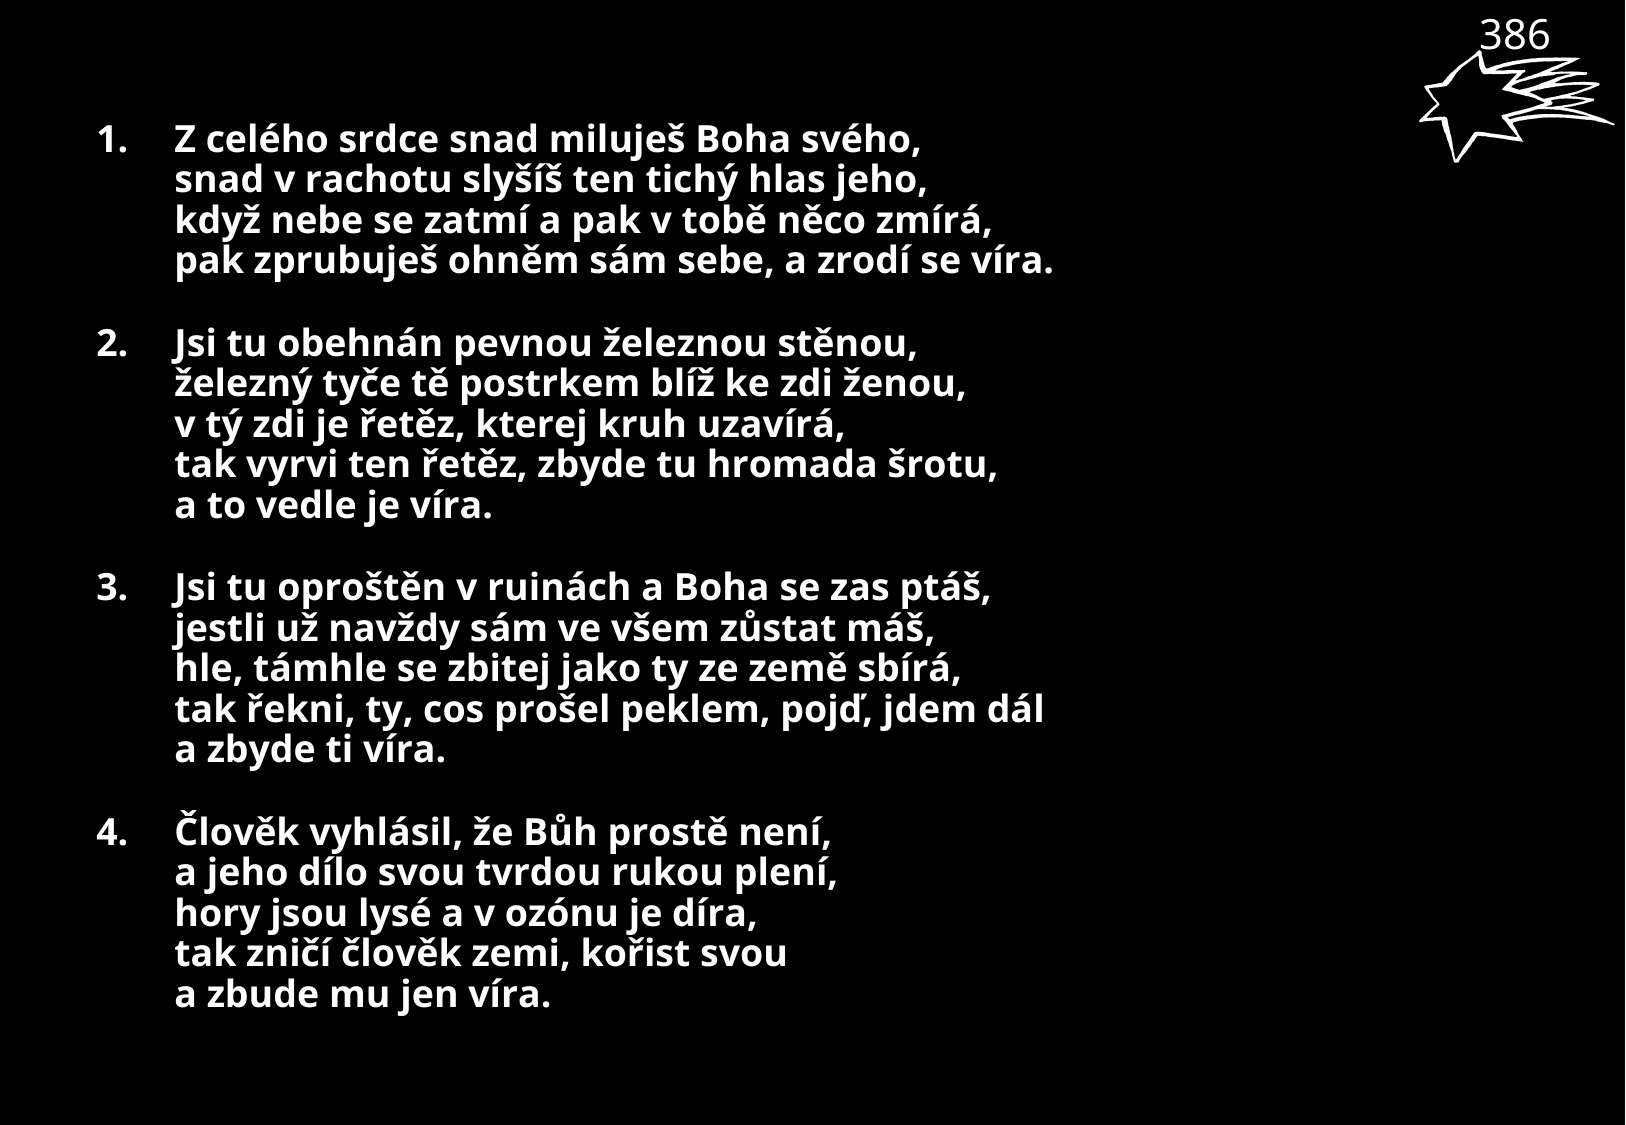

386
# Z celého srdce snad miluješ Boha svého, snad v rachotu slyšíš ten tichý hlas jeho, když nebe se zatmí a pak v tobě něco zmírá, pak zprubuješ ohněm sám sebe, a zrodí se víra.
Jsi tu obehnán pevnou železnou stěnou,
železný tyče tě postrkem blíž ke zdi ženou,
v tý zdi je řetěz, kterej kruh uzavírá,
tak vyrvi ten řetěz, zbyde tu hromada šrotu,
a to vedle je víra.
Jsi tu oproštěn v ruinách a Boha se zas ptáš,
jestli už navždy sám ve všem zůstat máš,
hle, támhle se zbitej jako ty ze země sbírá,
tak řekni, ty, cos prošel peklem, pojď, jdem dál
a zbyde ti víra.
Člověk vyhlásil, že Bůh prostě není,
a jeho dílo svou tvrdou rukou plení,
hory jsou lysé a v ozónu je díra,
tak zničí člověk zemi, kořist svou
a zbude mu jen víra.